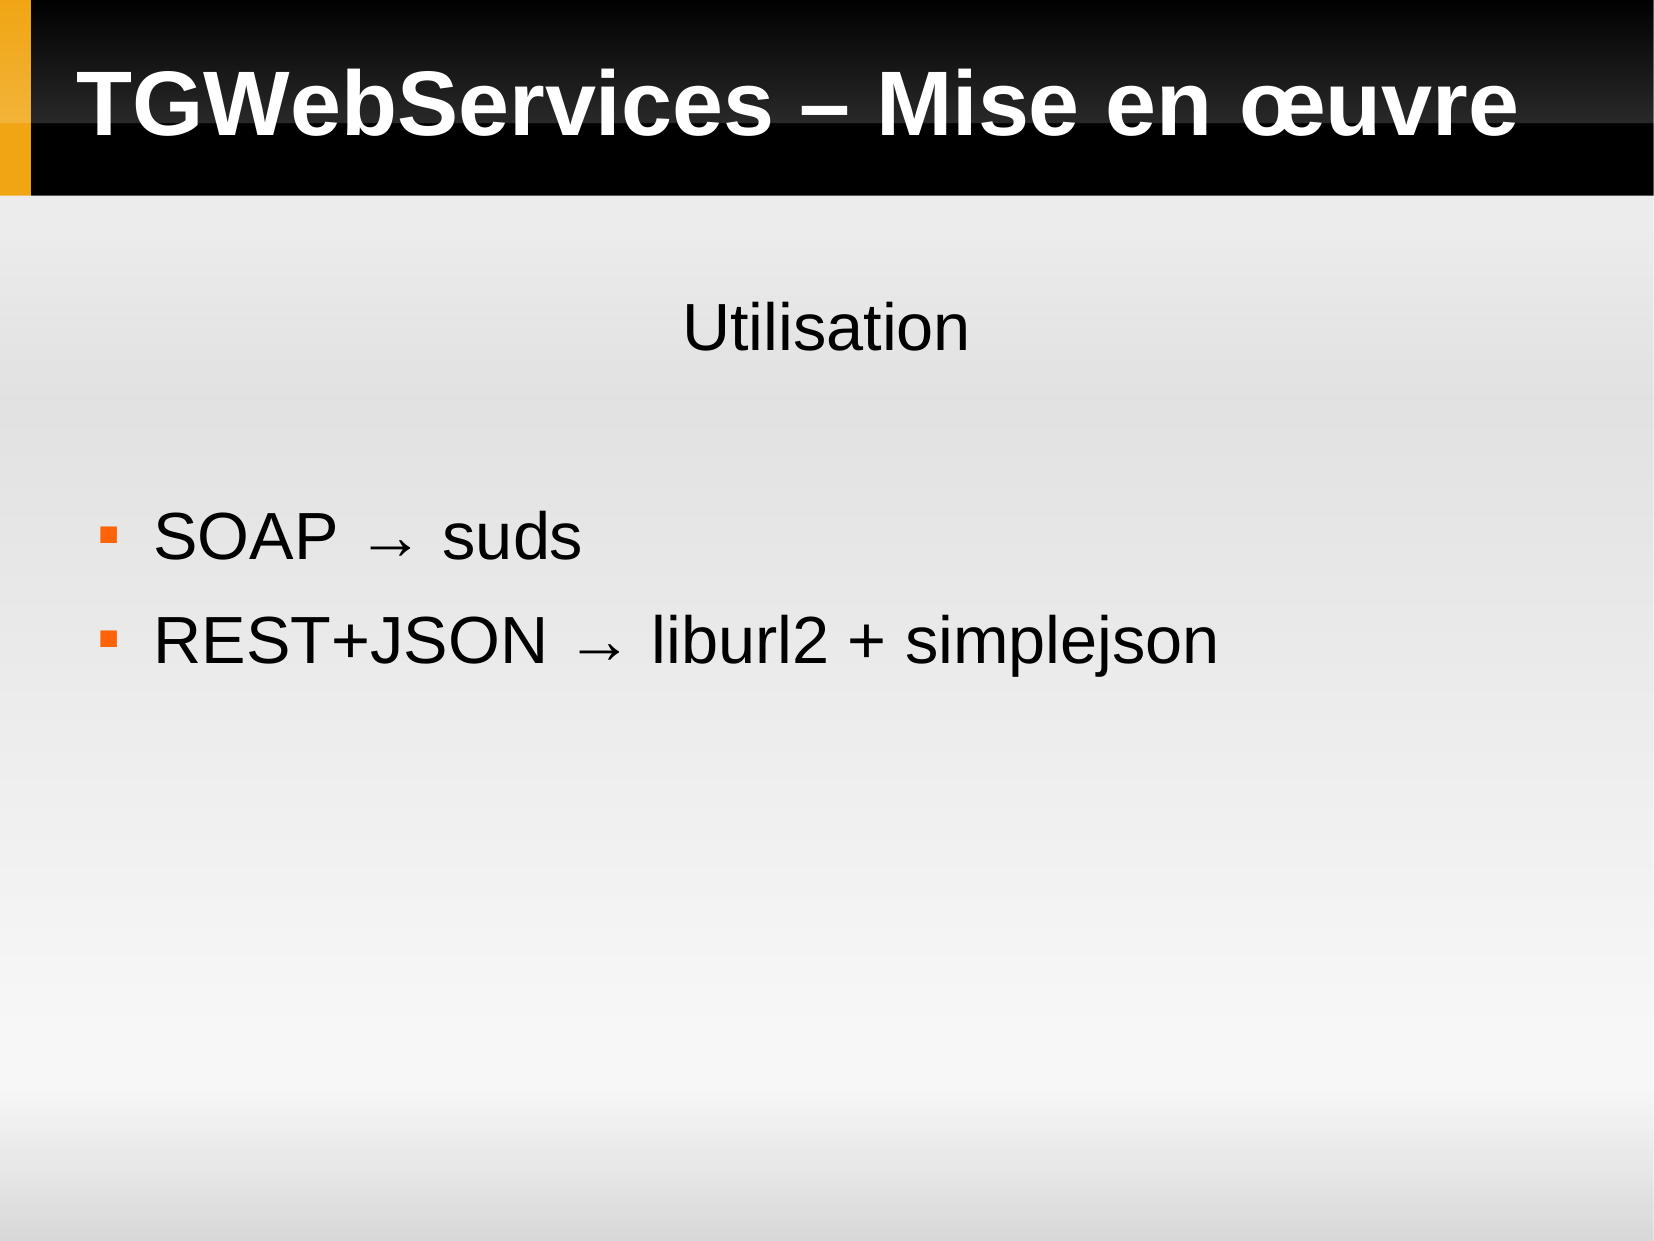

# TGWebServices – Mise en œuvre
Utilisation
SOAP → suds
REST+JSON → liburl2 + simplejson